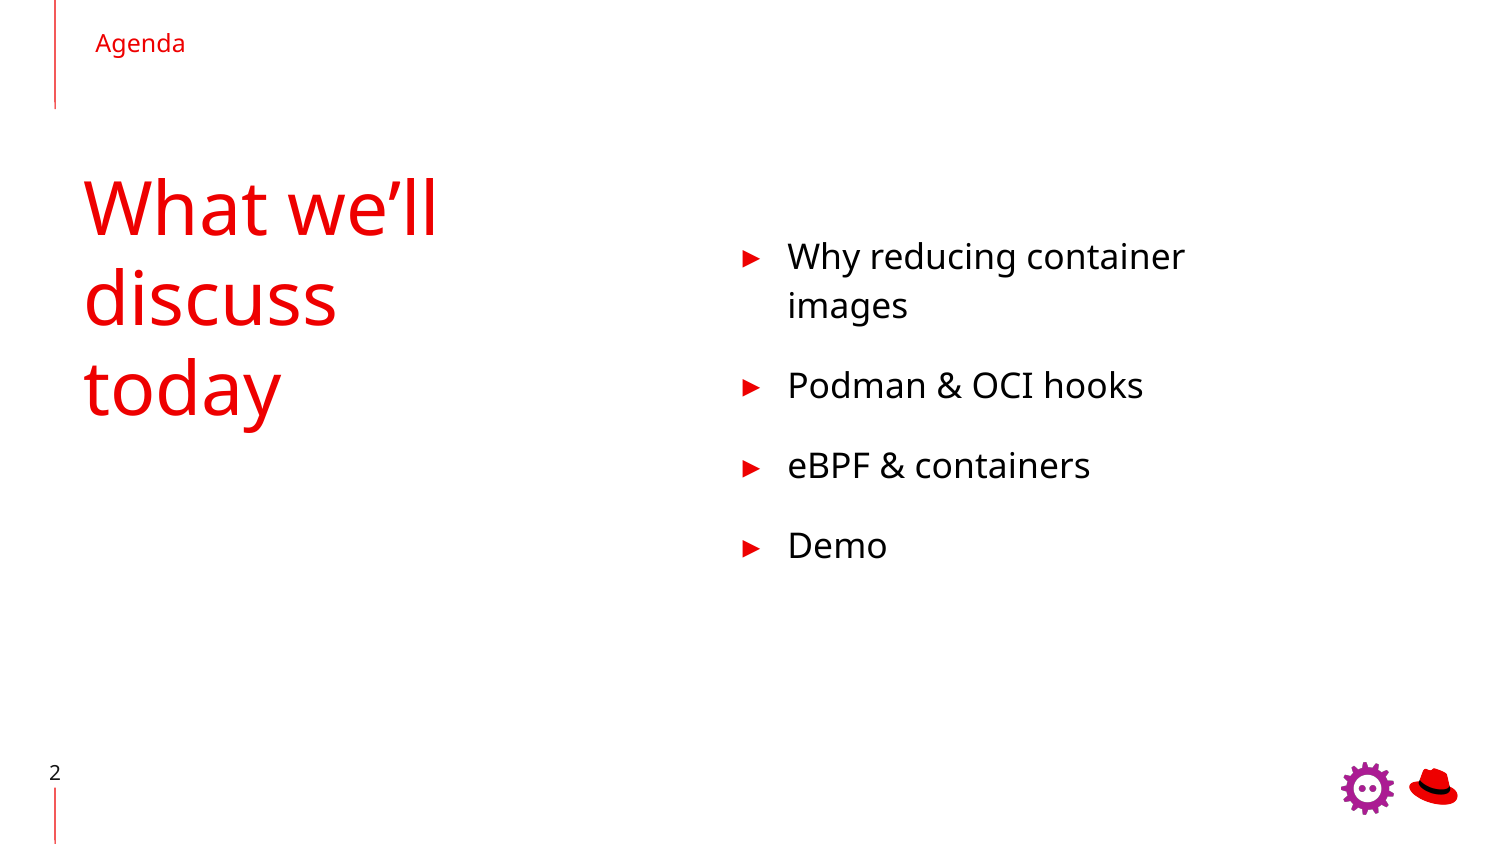

Agenda
# What we’ll discuss today
Why reducing container images
Podman & OCI hooks
eBPF & containers
Demo